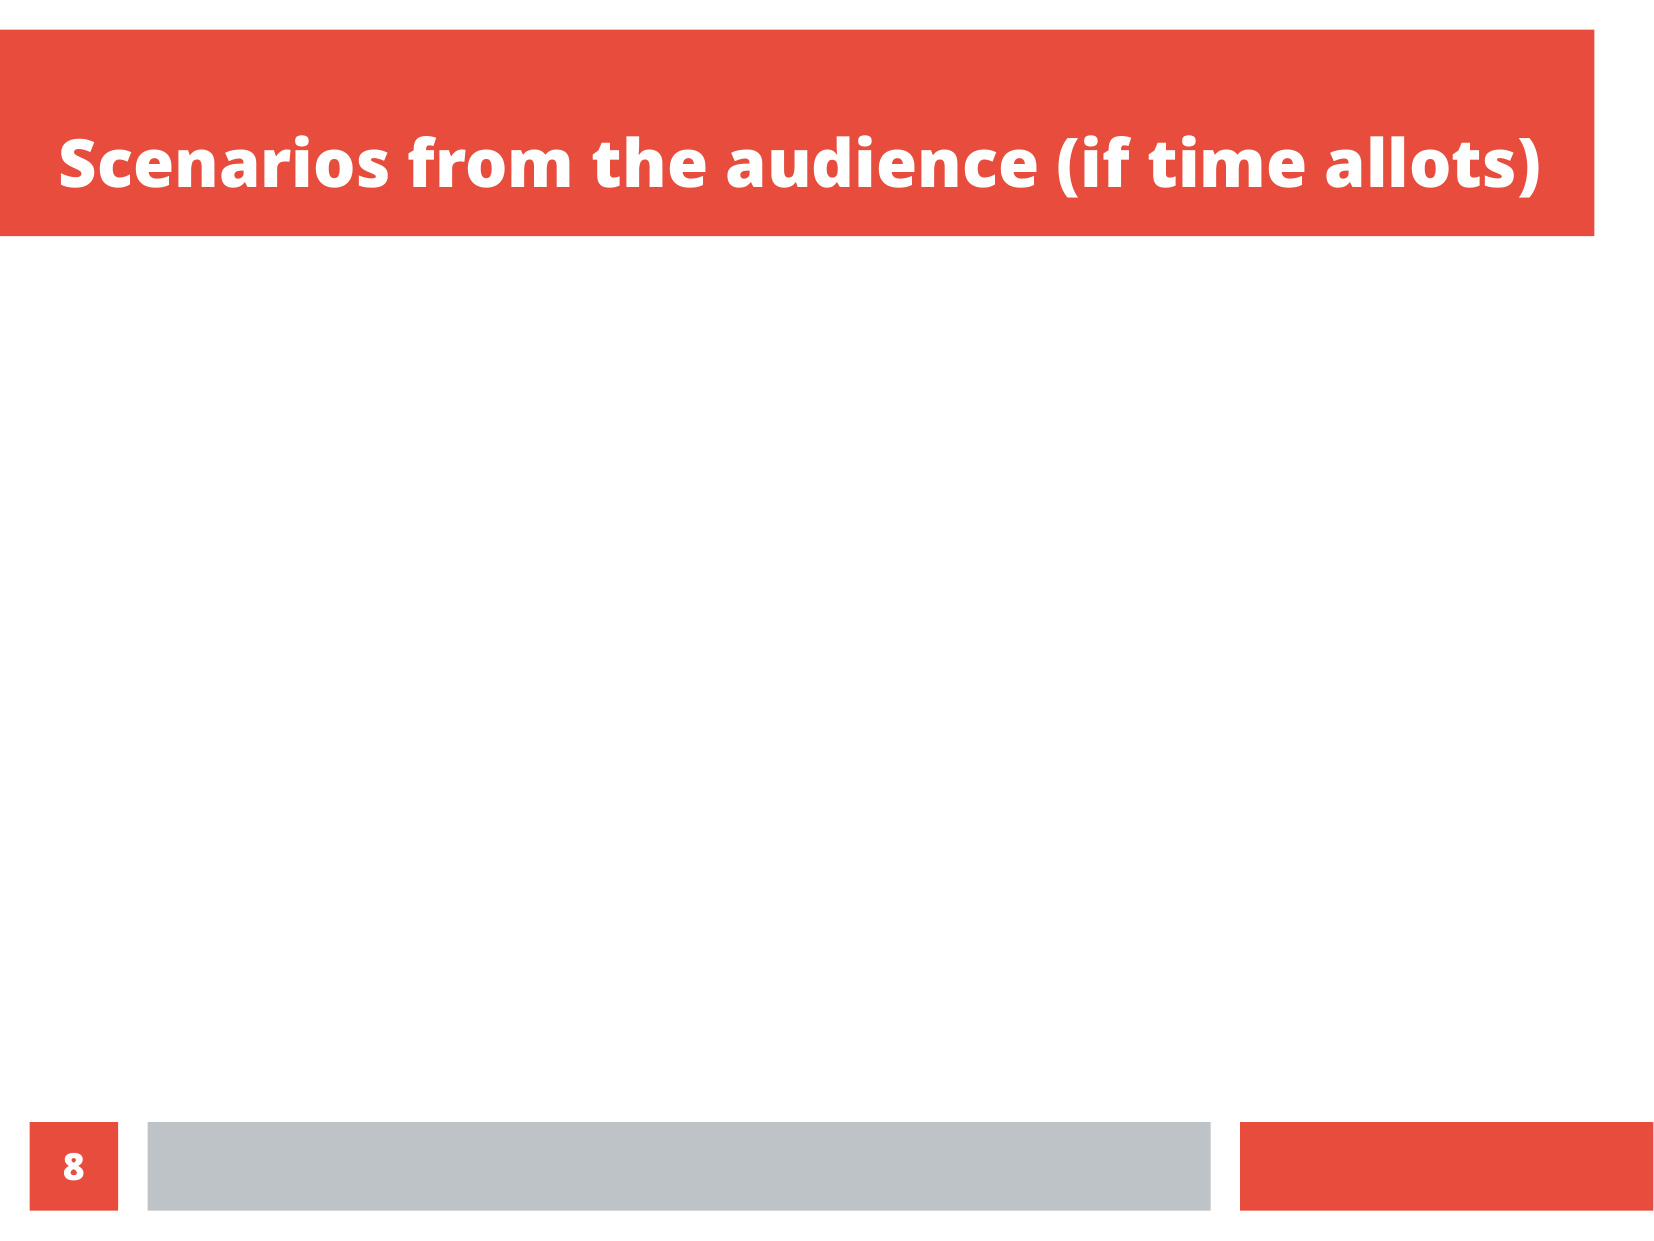

# Scenarios from the audience (if time allots)
8